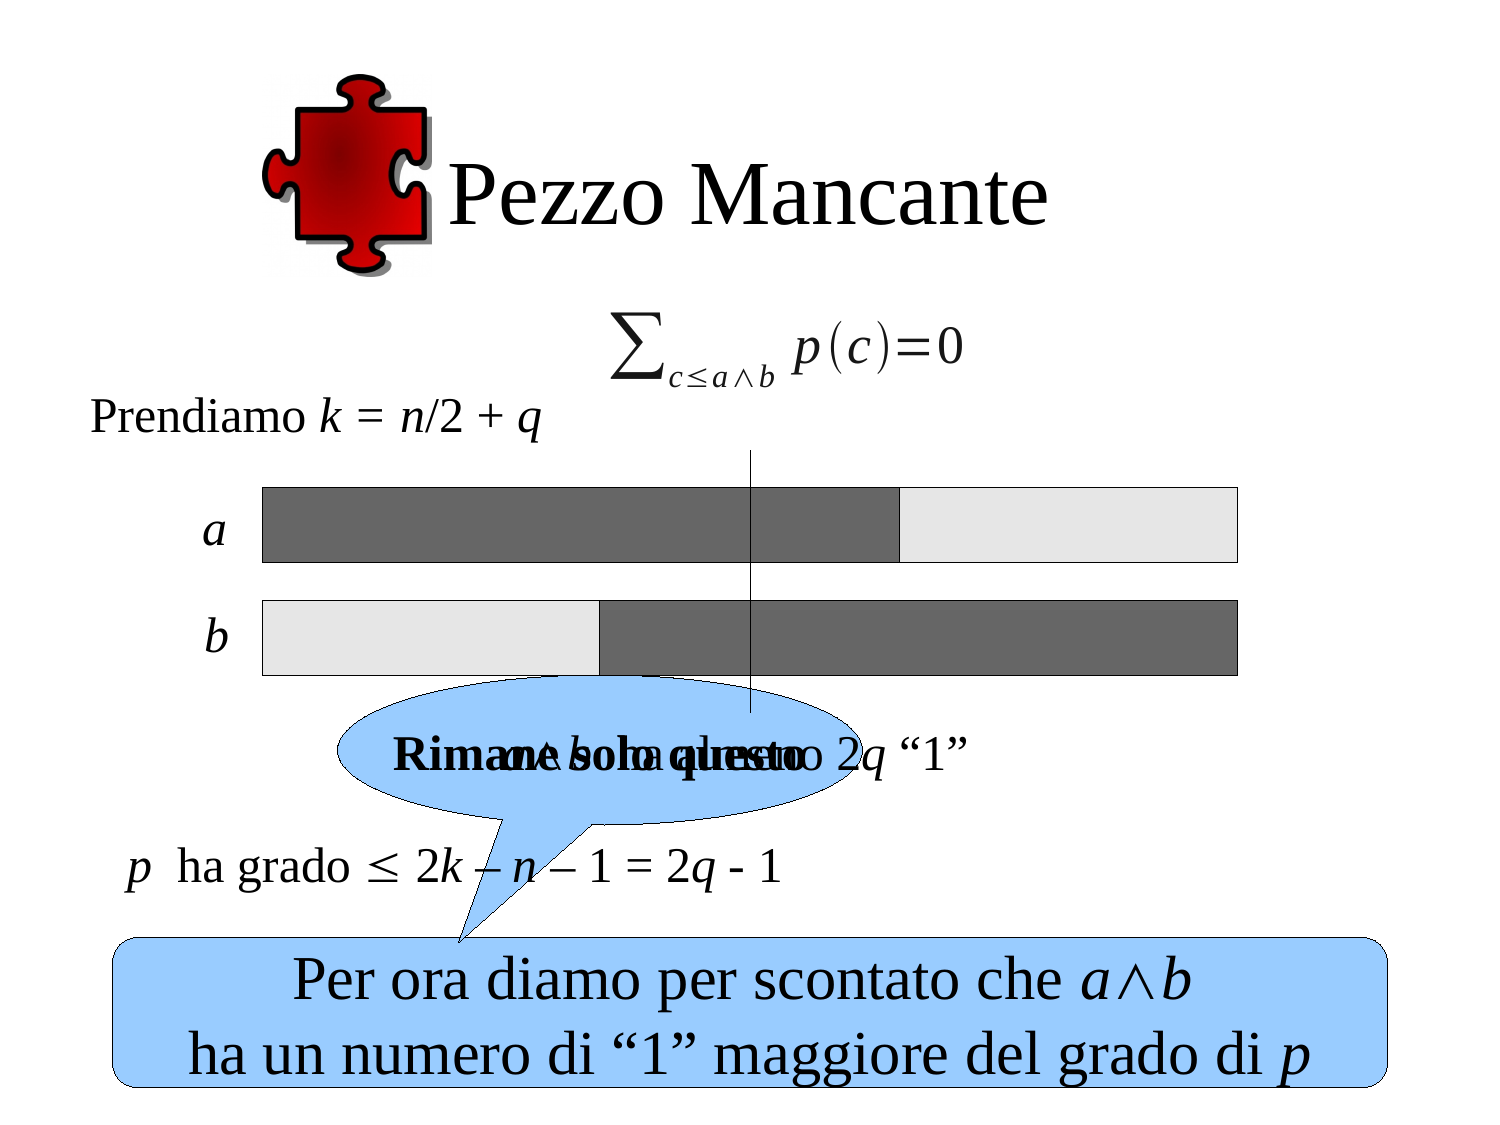

# Pezzo Mancante
Prendiamo k = n/2 + q
a
b
a∧b ha almeno 2q “1”
Rimane solo questo
p ha grado ≤ 2k – n – 1 = 2q - 1
Per ora diamo per scontato che a∧b
ha un numero di “1” maggiore del grado di p